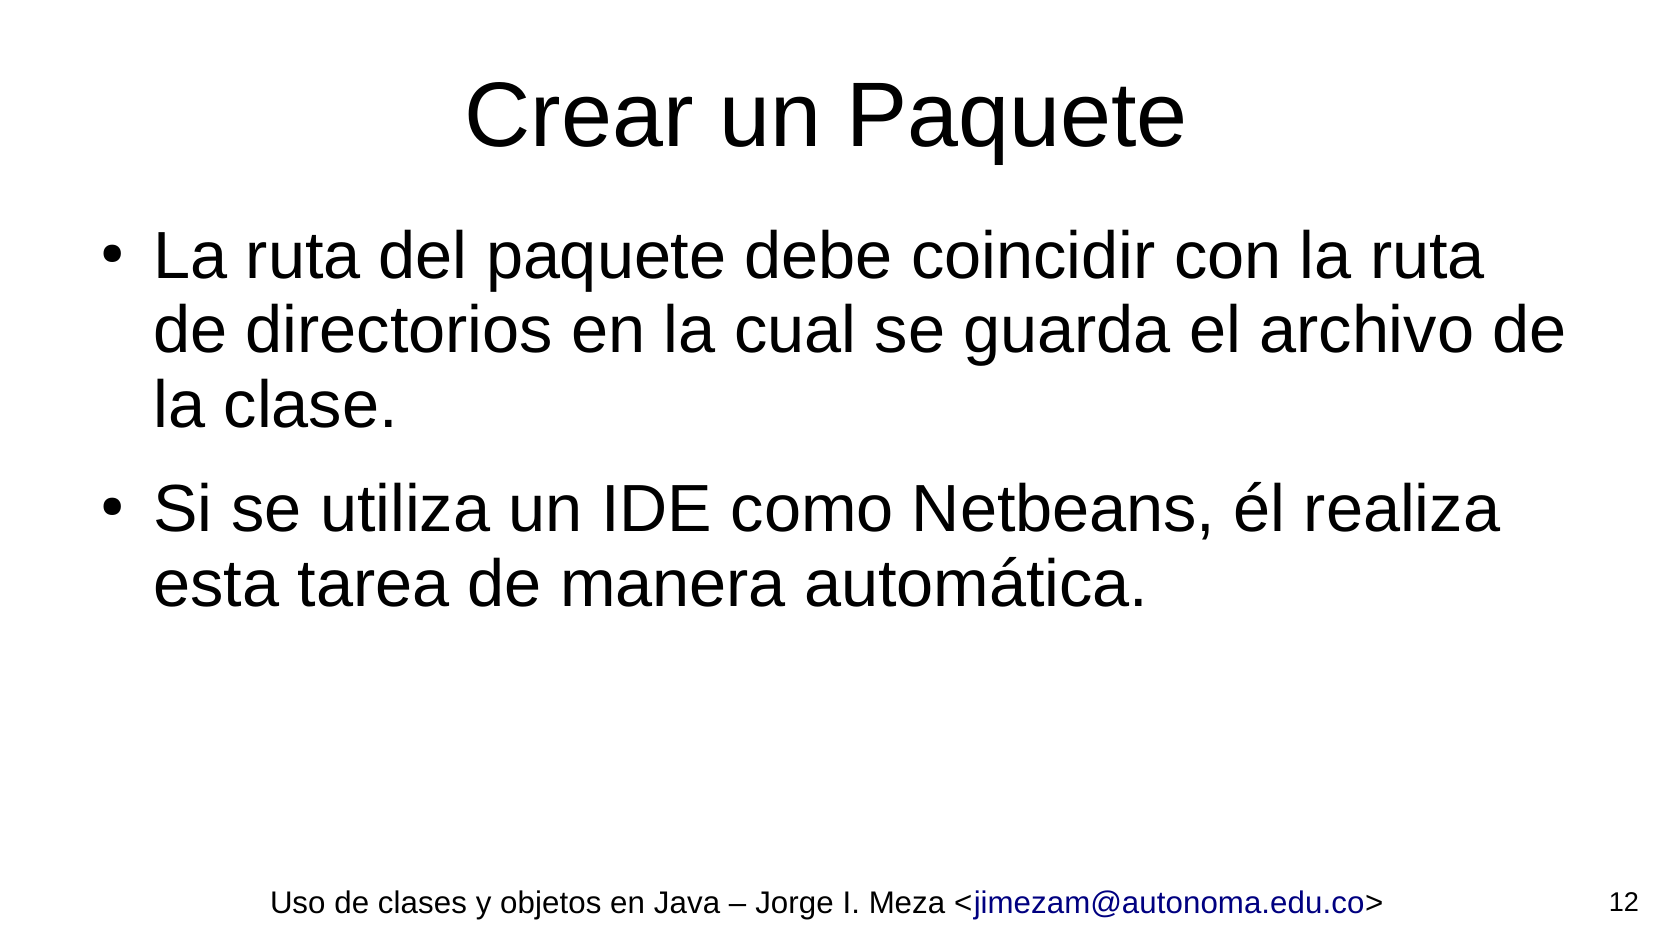

# Crear un Paquete
La ruta del paquete debe coincidir con la ruta de directorios en la cual se guarda el archivo de la clase.
Si se utiliza un IDE como Netbeans, él realiza esta tarea de manera automática.